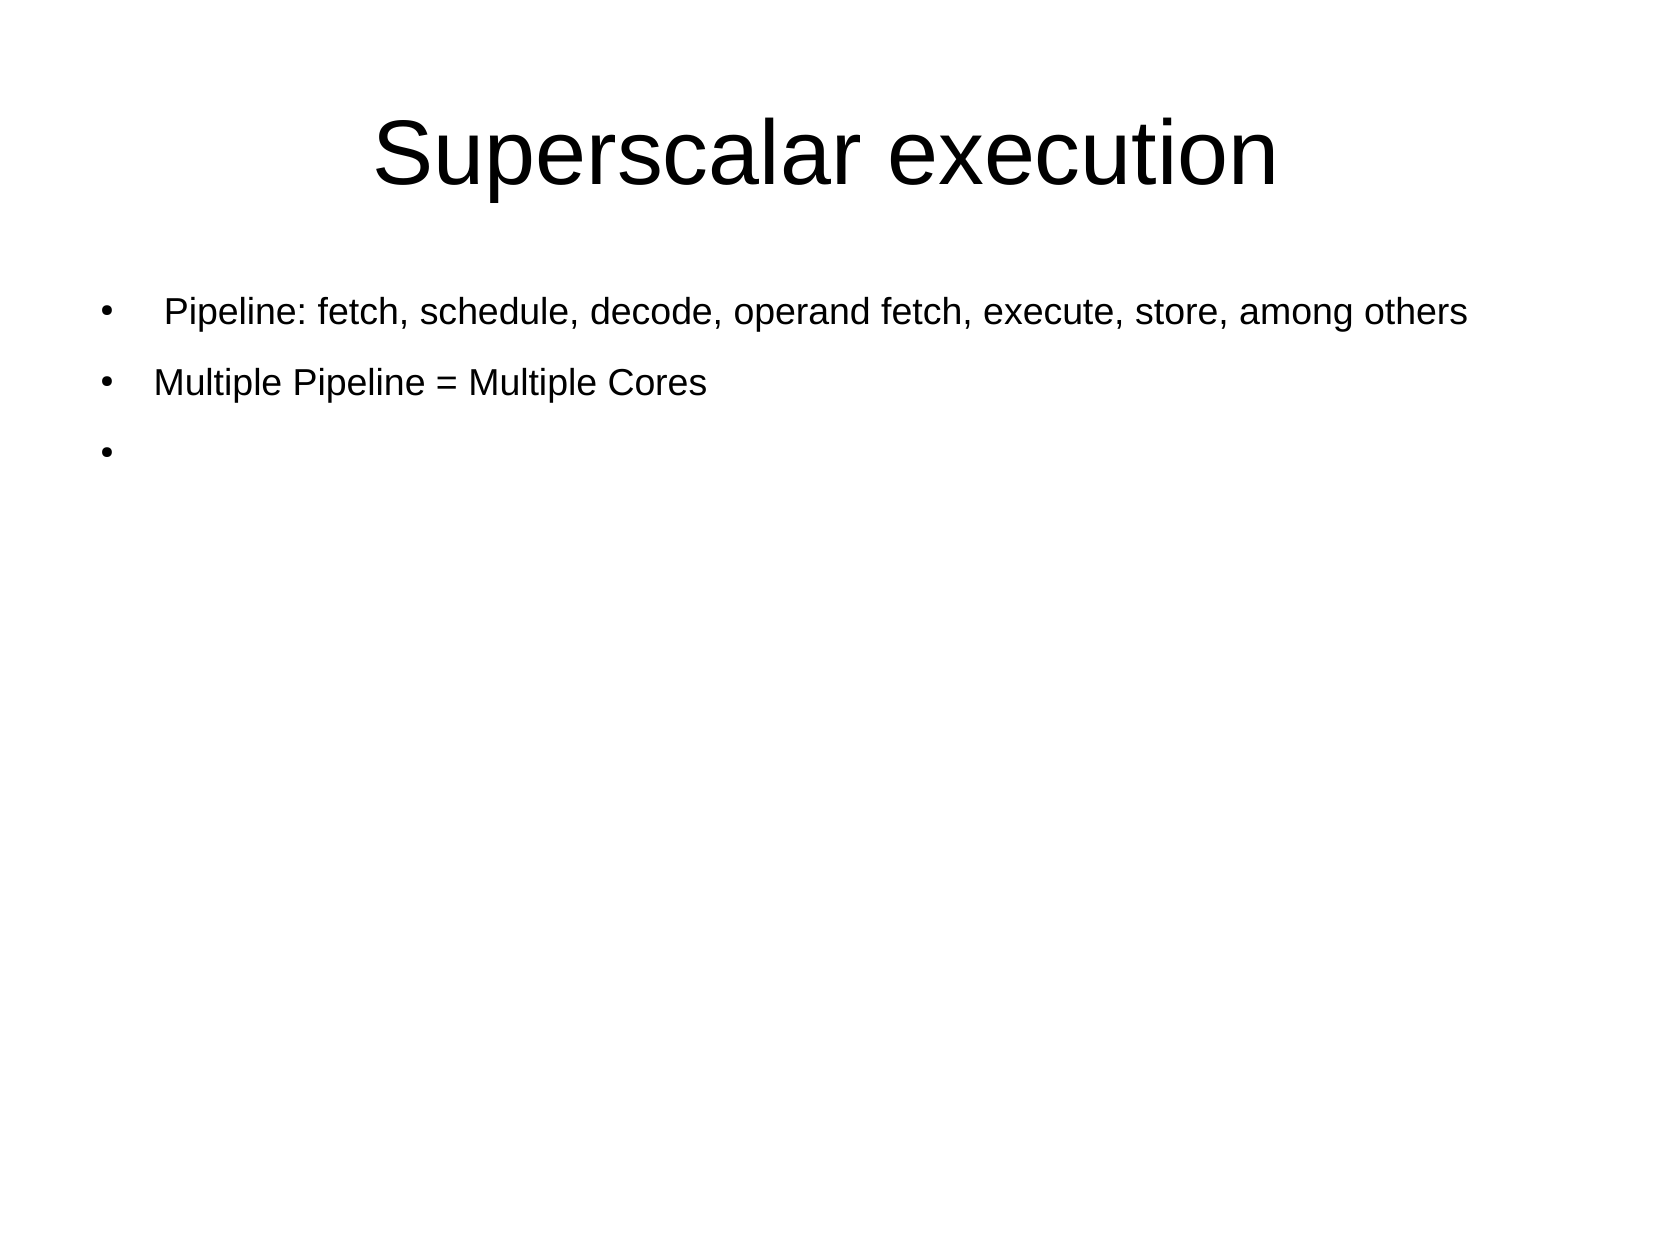

# Superscalar execution
 Pipeline: fetch, schedule, decode, operand fetch, execute, store, among others
Multiple Pipeline = Multiple Cores